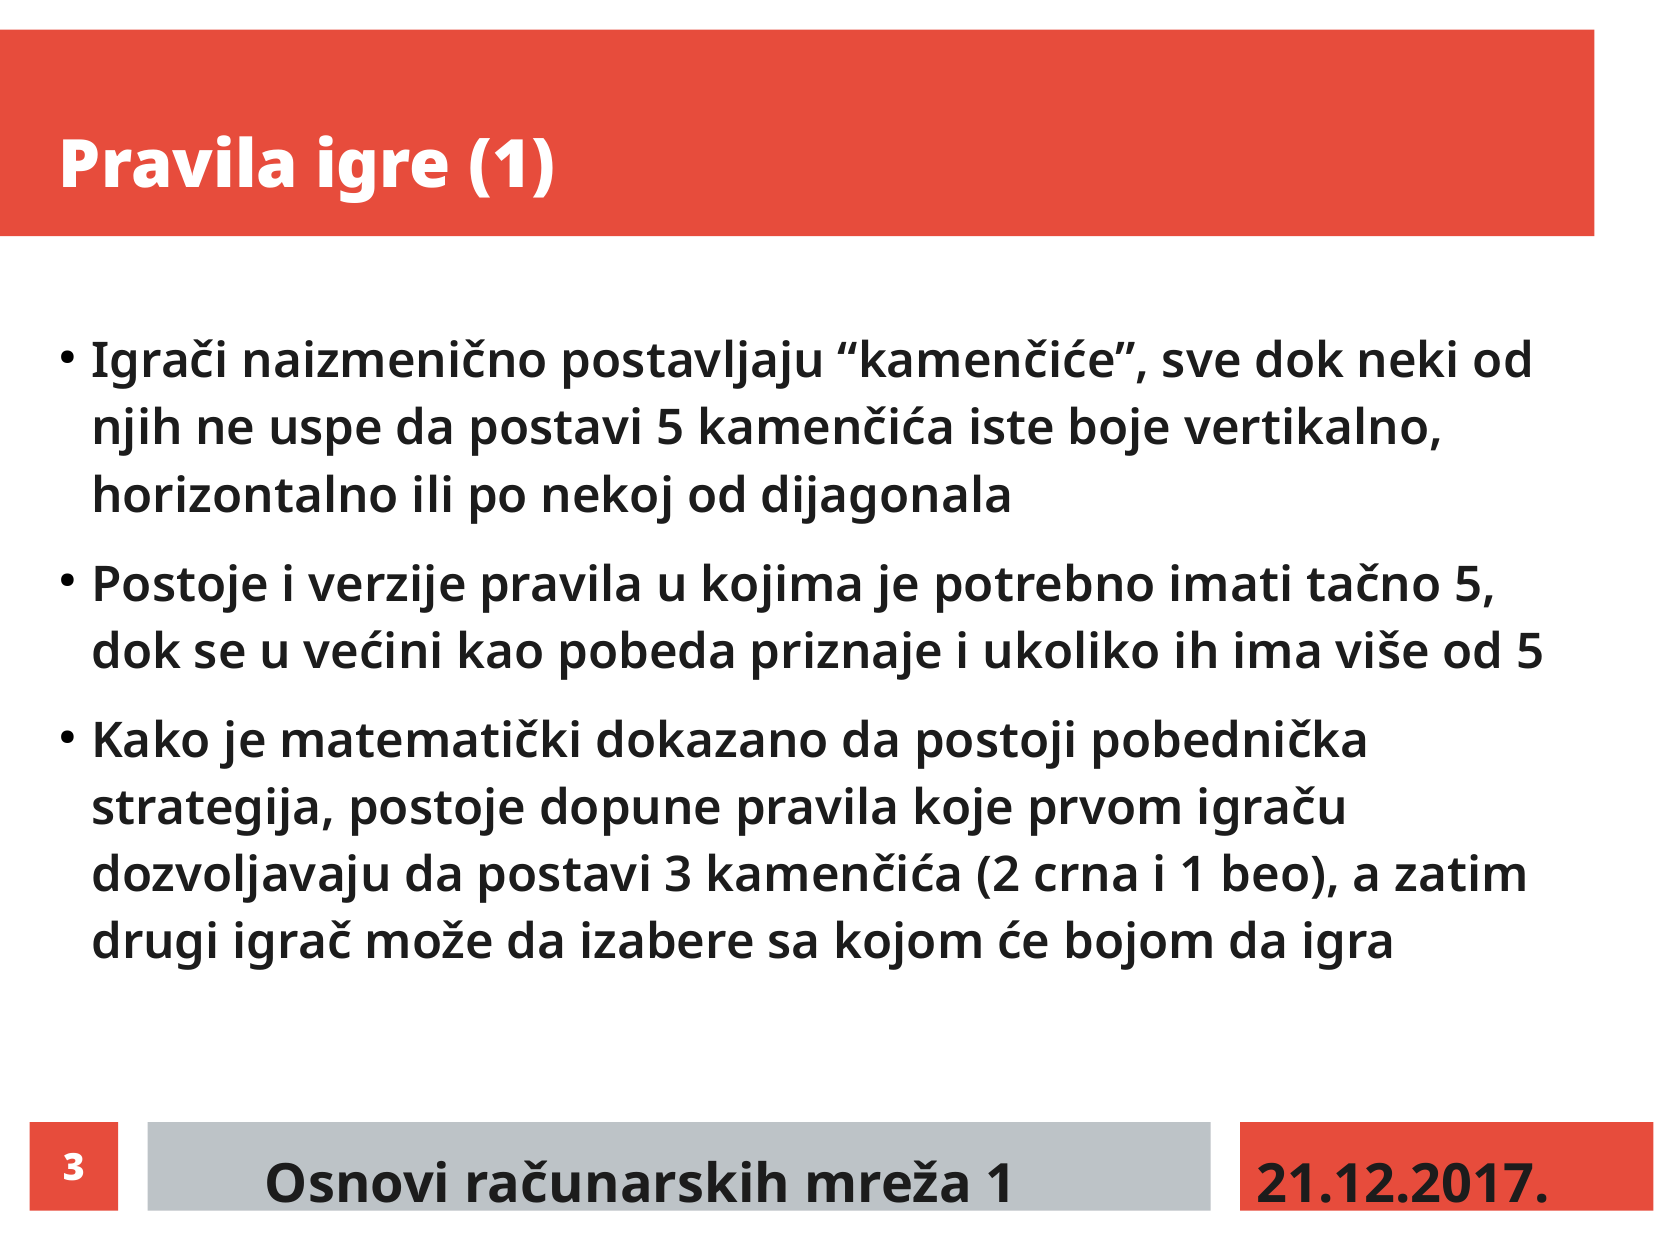

# Pravila igre (1)
Igrači naizmenično postavljaju “kamenčiće”, sve dok neki od njih ne uspe da postavi 5 kamenčića iste boje vertikalno, horizontalno ili po nekoj od dijagonala
Postoje i verzije pravila u kojima je potrebno imati tačno 5, dok se u većini kao pobeda priznaje i ukoliko ih ima više od 5
Kako je matematički dokazano da postoji pobednička strategija, postoje dopune pravila koje prvom igraču dozvoljavaju da postavi 3 kamenčića (2 crna i 1 beo), a zatim drugi igrač može da izabere sa kojom će bojom da igra
3
Osnovi računarskih mreža 1
21.12.2017.